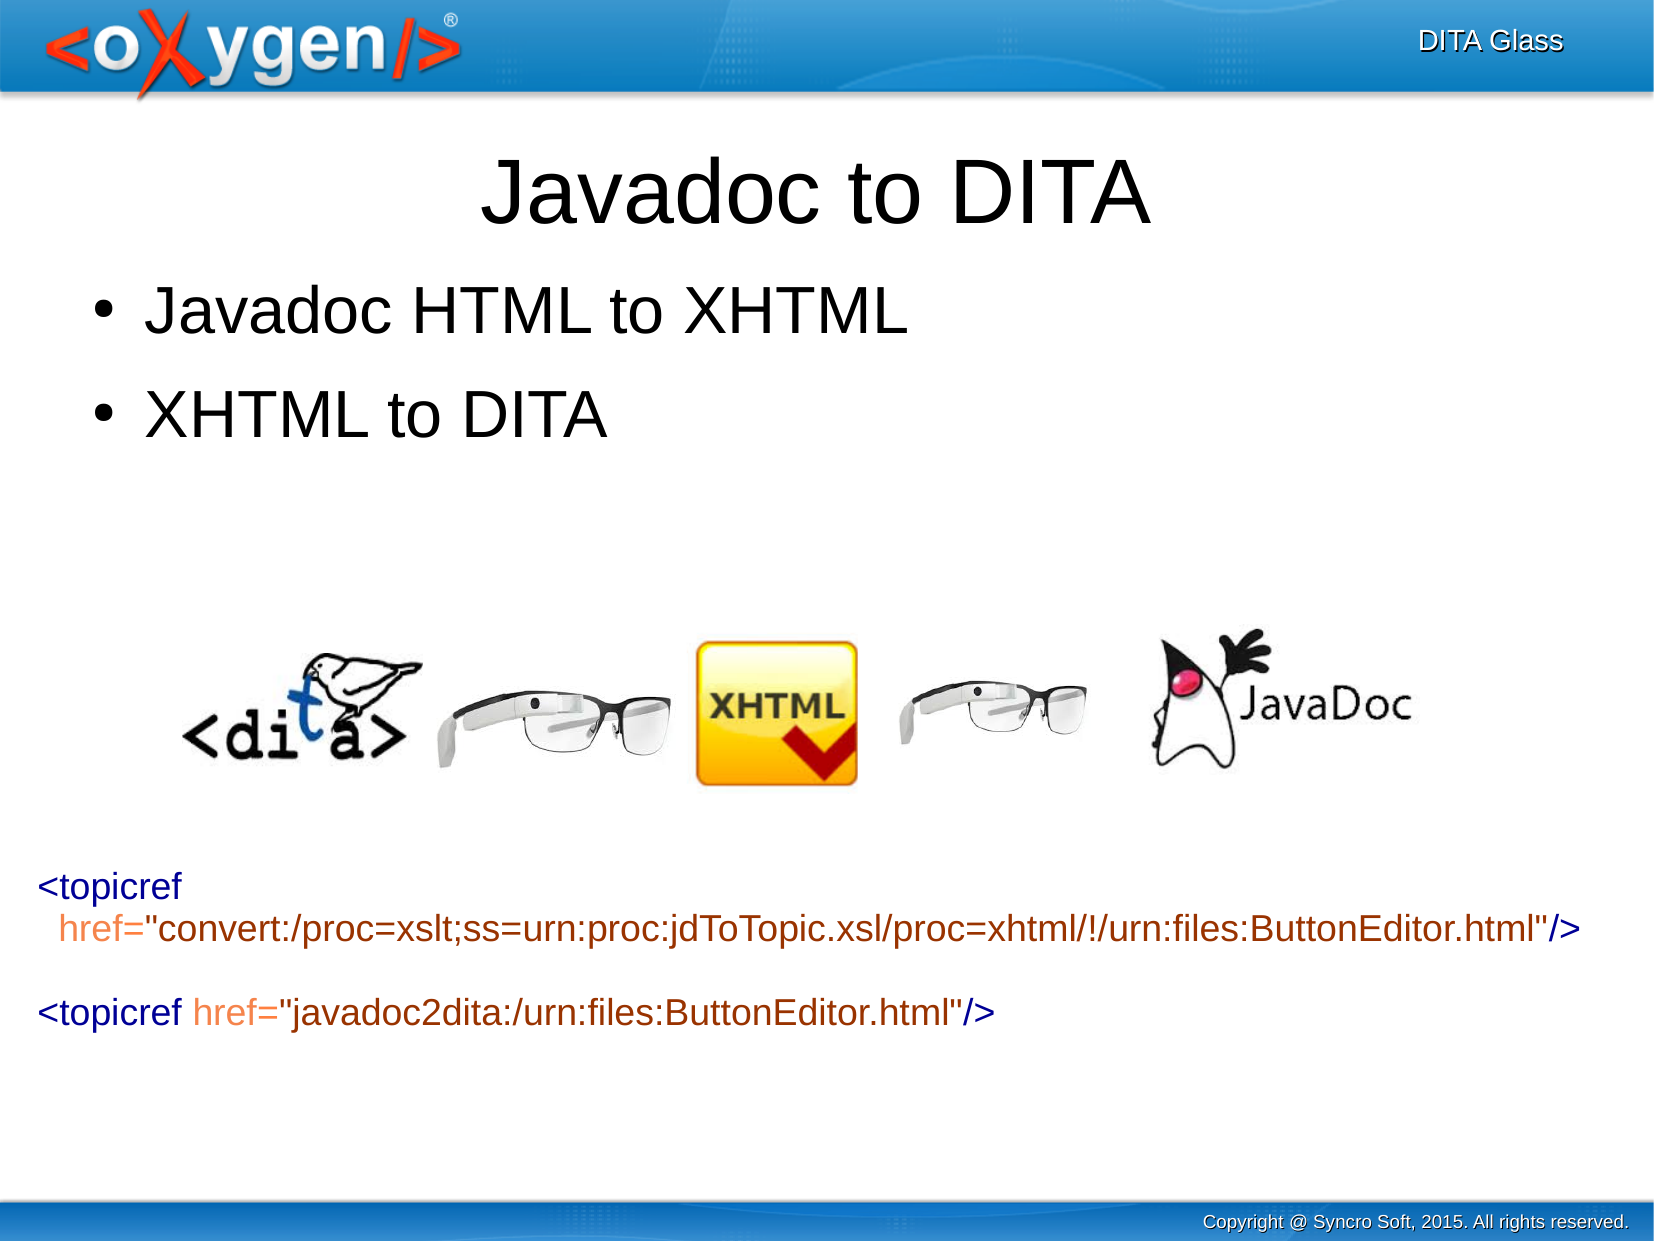

# Javadoc to DITA
Javadoc HTML to XHTML
XHTML to DITA
<topicref
 href="convert:/proc=xslt;ss=urn:proc:jdToTopic.xsl/proc=xhtml/!/urn:files:ButtonEditor.html"/>
<topicref href="javadoc2dita:/urn:files:ButtonEditor.html"/>